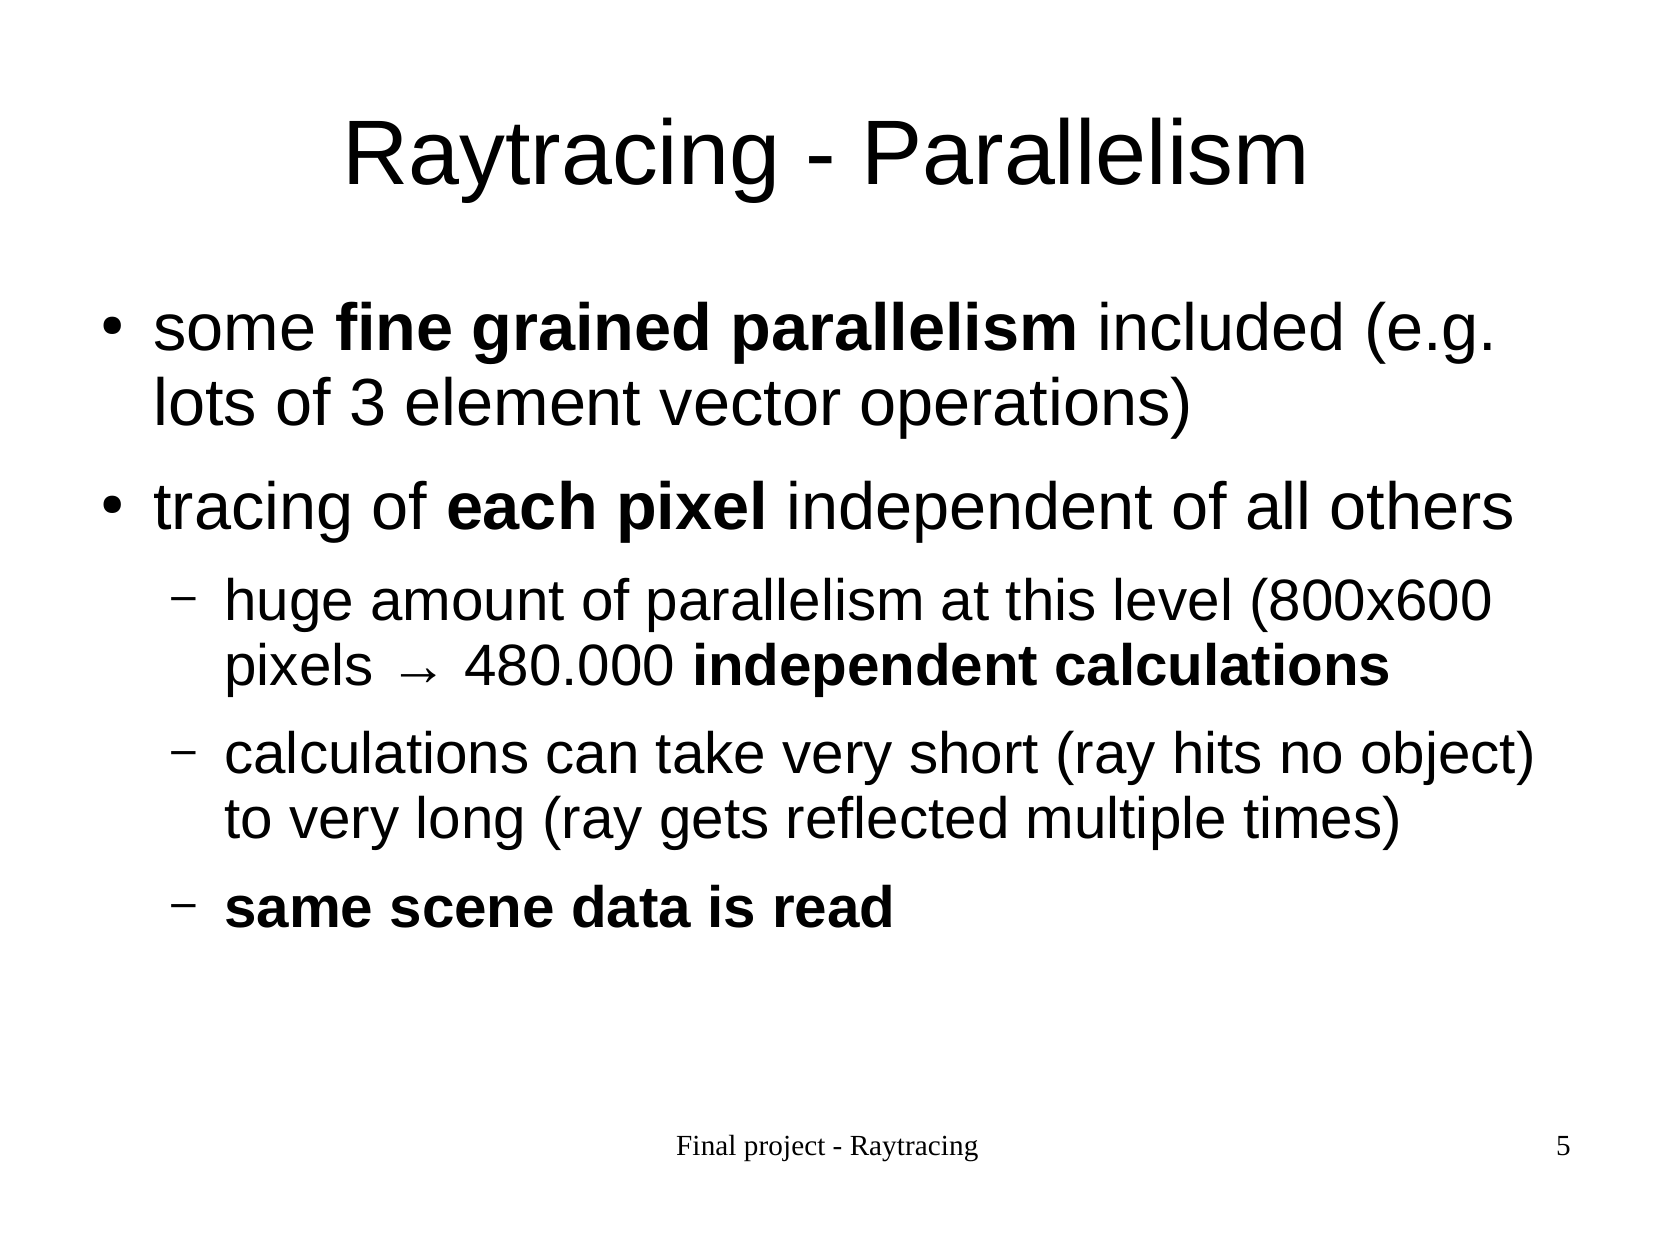

# Raytracing - Parallelism
some fine grained parallelism included (e.g. lots of 3 element vector operations)
tracing of each pixel independent of all others
huge amount of parallelism at this level (800x600 pixels → 480.000 independent calculations
calculations can take very short (ray hits no object) to very long (ray gets reflected multiple times)
same scene data is read
Final project - Raytracing
5